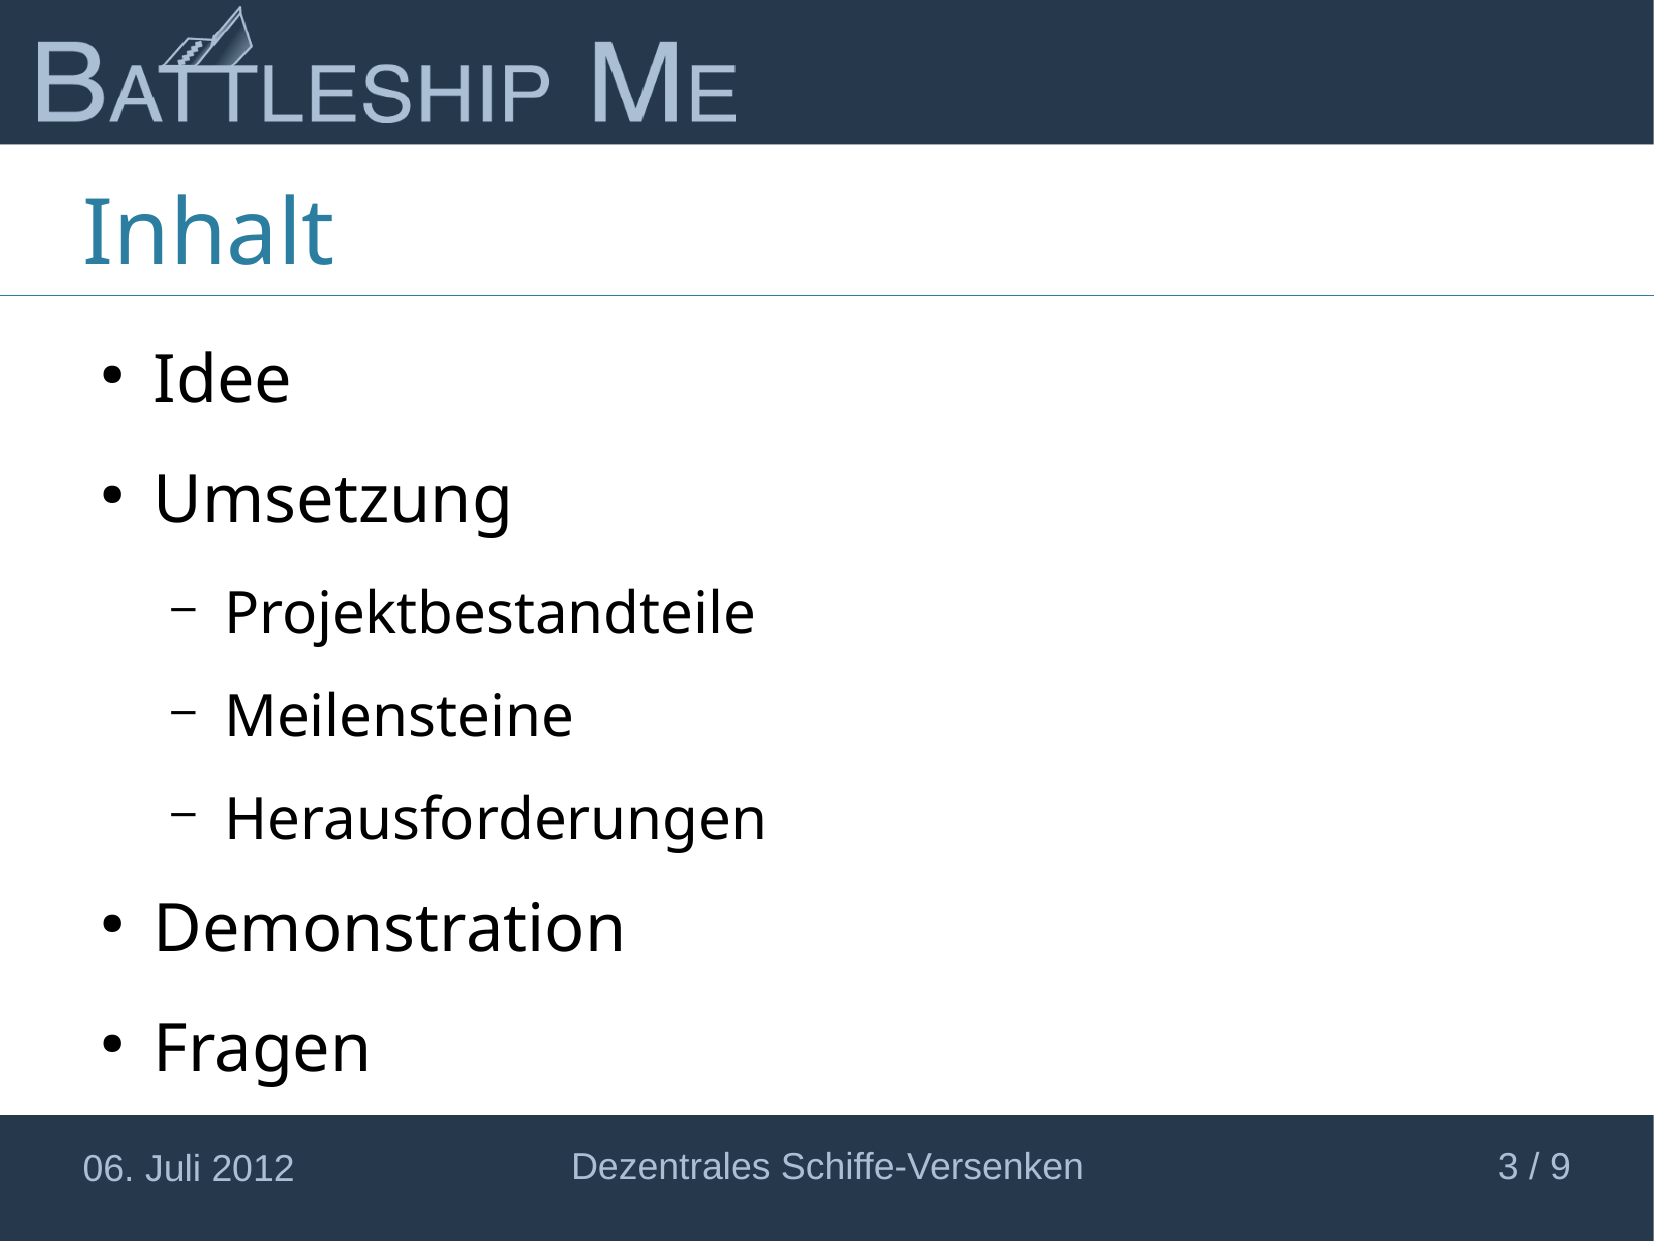

# Inhalt
Idee
Umsetzung
Projektbestandteile
Meilensteine
Herausforderungen
Demonstration
Fragen
Dezentrales Schiffe-Versenken
3
06. Juli 2012